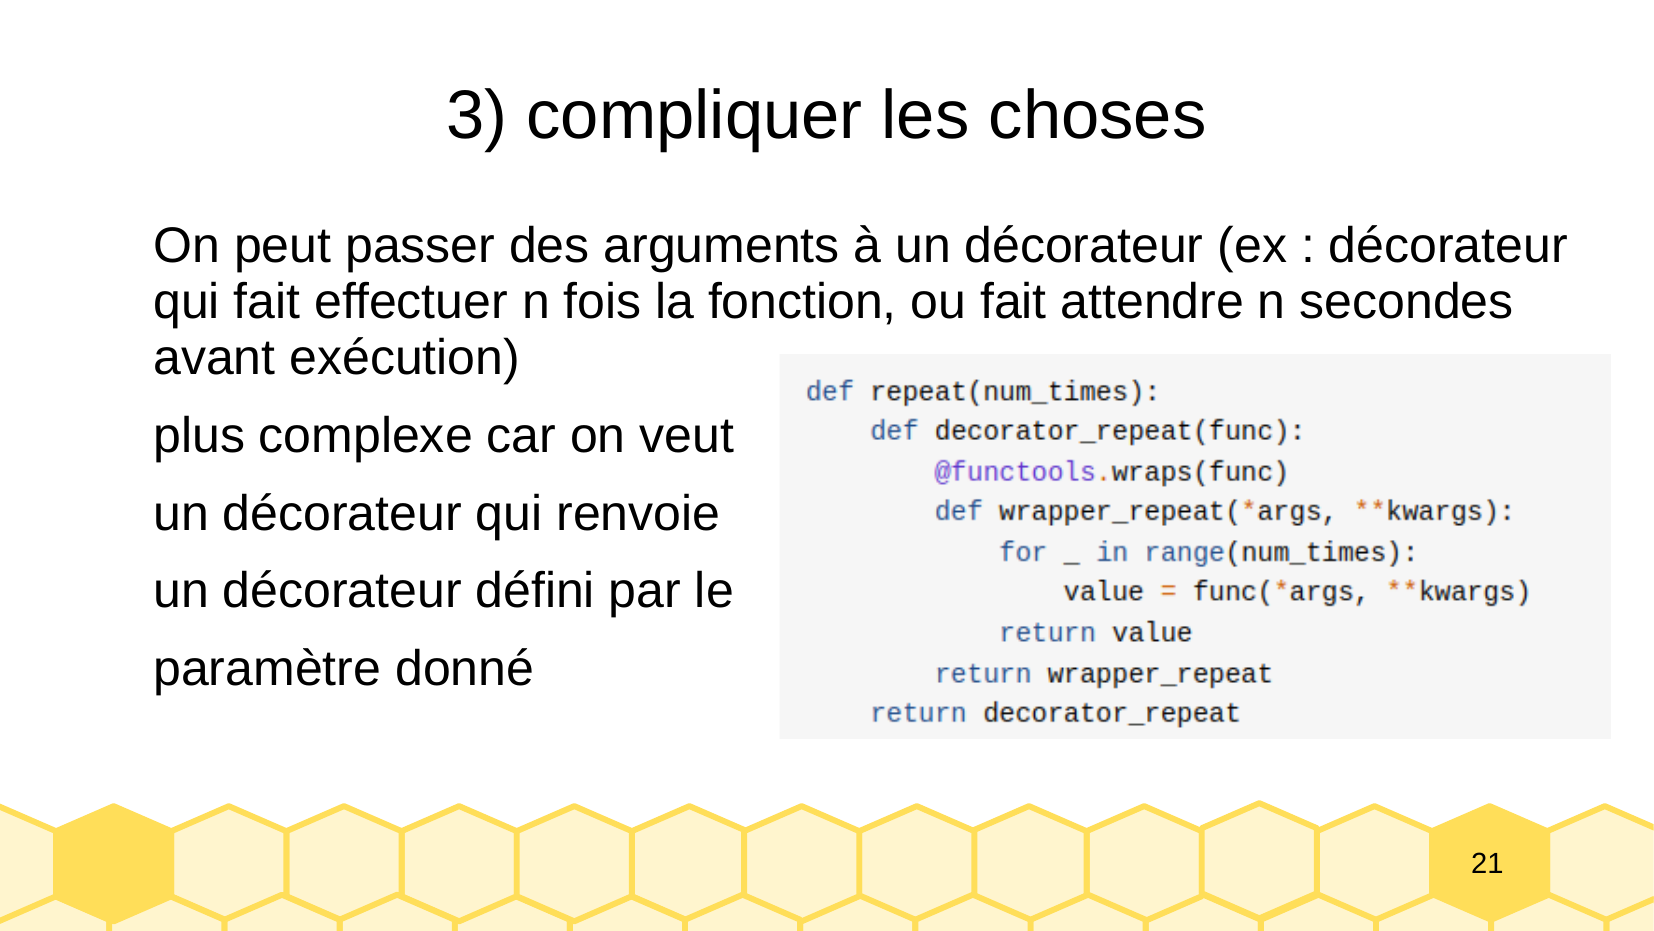

# 3) compliquer les choses
On peut passer des arguments à un décorateur (ex : décorateur qui fait effectuer n fois la fonction, ou fait attendre n secondes avant exécution)
plus complexe car on veut
un décorateur qui renvoie
un décorateur défini par le
paramètre donné